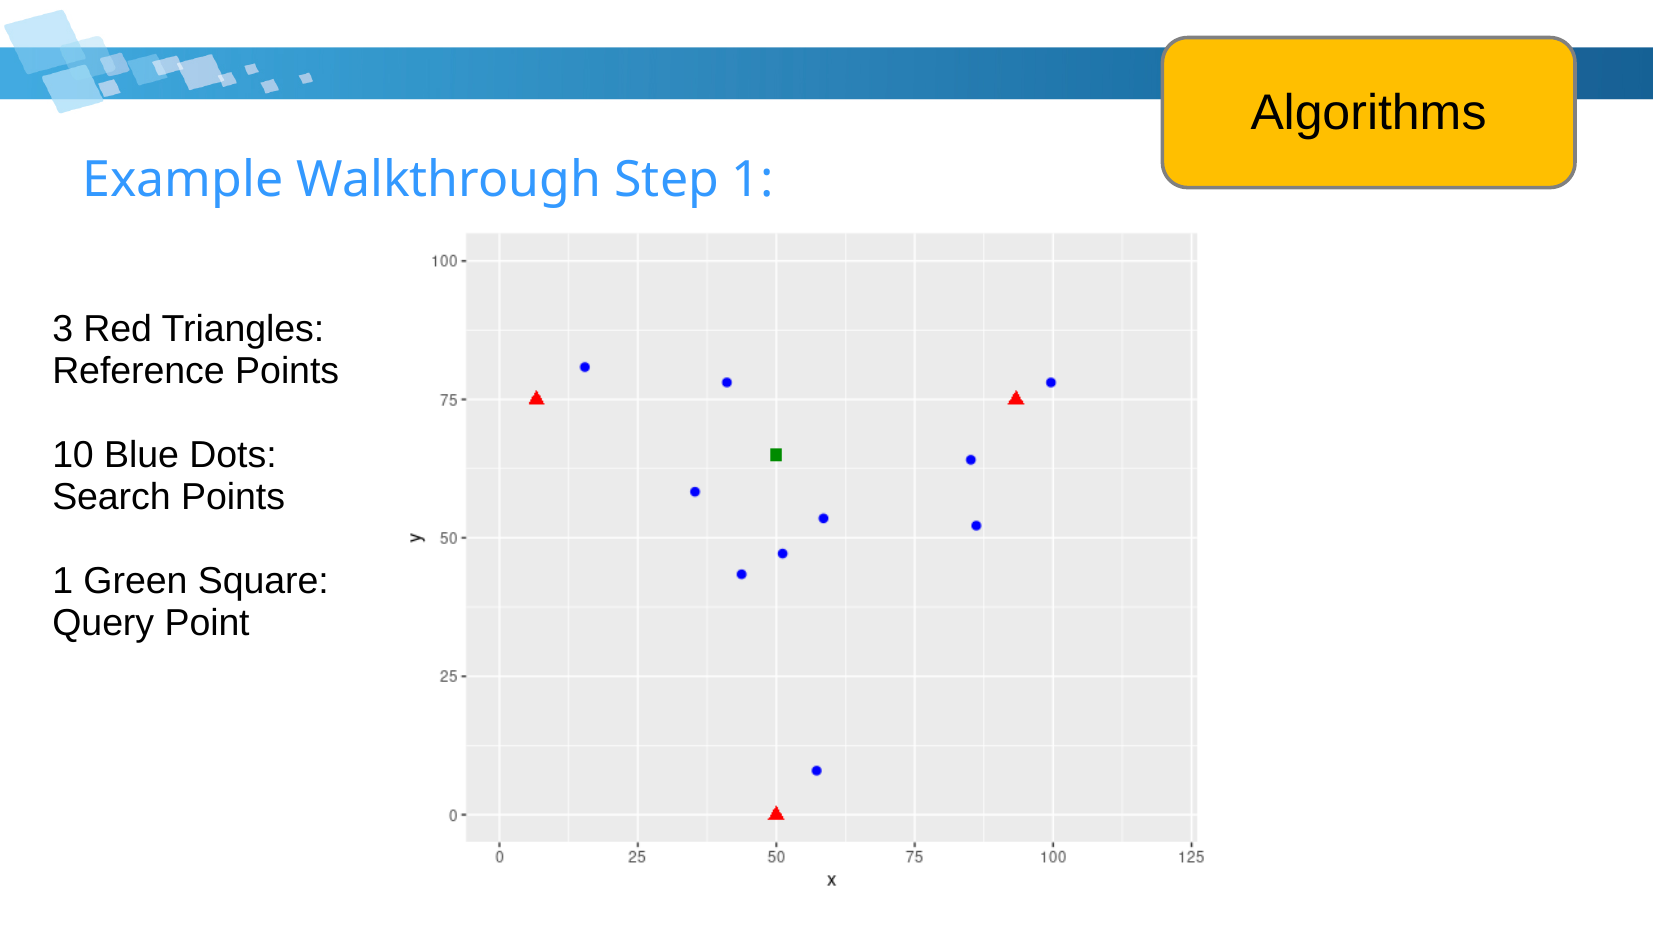

Algorithms
# Example Walkthrough Step 1:
3 Red Triangles:
Reference Points
10 Blue Dots:
Search Points
1 Green Square:
Query Point